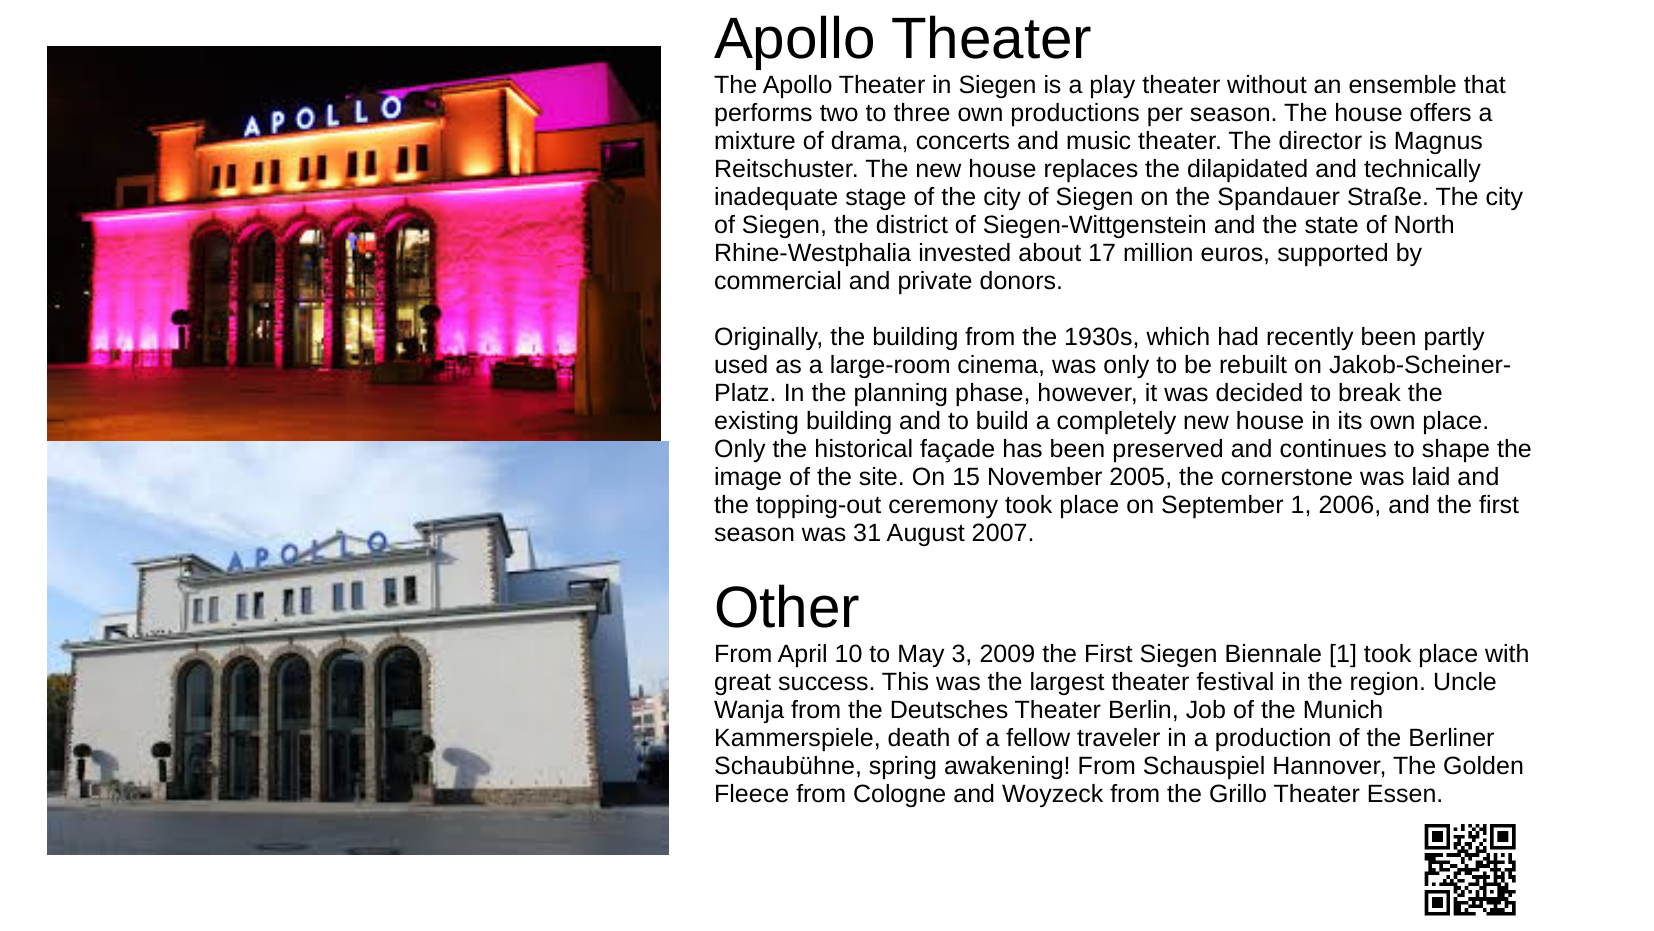

# Apollo Theater The Apollo Theater in Siegen is a play theater without an ensemble that performs two to three own productions per season. The house offers a mixture of drama, concerts and music theater. The director is Magnus Reitschuster. The new house replaces the dilapidated and technically inadequate stage of the city of Siegen on the Spandauer Straße. The city of Siegen, the district of Siegen-Wittgenstein and the state of North Rhine-Westphalia invested about 17 million euros, supported by commercial and private donors. Originally, the building from the 1930s, which had recently been partly used as a large-room cinema, was only to be rebuilt on Jakob-Scheiner-Platz. In the planning phase, however, it was decided to break the existing building and to build a completely new house in its own place. Only the historical façade has been preserved and continues to shape the image of the site. On 15 November 2005, the cornerstone was laid and the topping-out ceremony took place on September 1, 2006, and the first season was 31 August 2007. Other From April 10 to May 3, 2009 the First Siegen Biennale [1] took place with great success. This was the largest theater festival in the region. Uncle Wanja from the Deutsches Theater Berlin, Job of the Munich Kammerspiele, death of a fellow traveler in a production of the Berliner Schaubühne, spring awakening! From Schauspiel Hannover, The Golden Fleece from Cologne and Woyzeck from the Grillo Theater Essen.